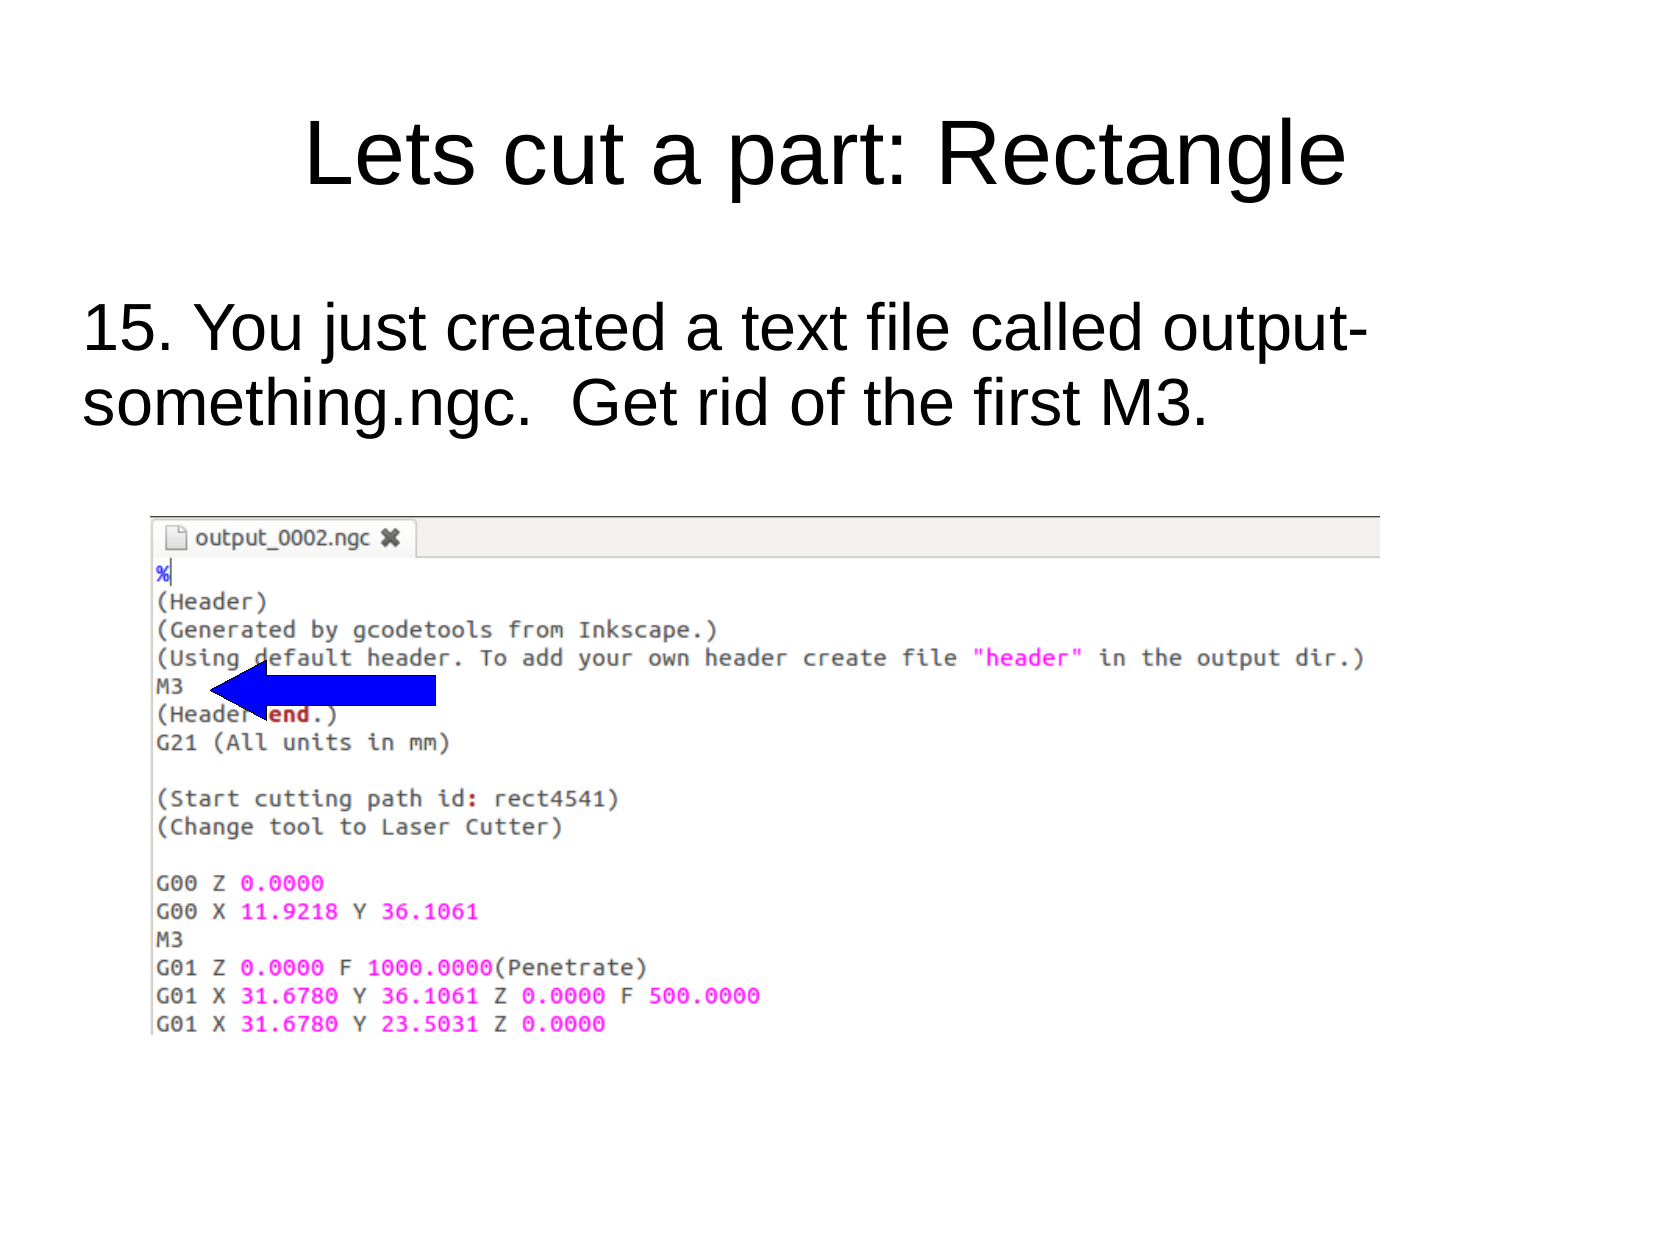

# Lets cut a part: Rectangle
15. You just created a text file called output-something.ngc. Get rid of the first M3.